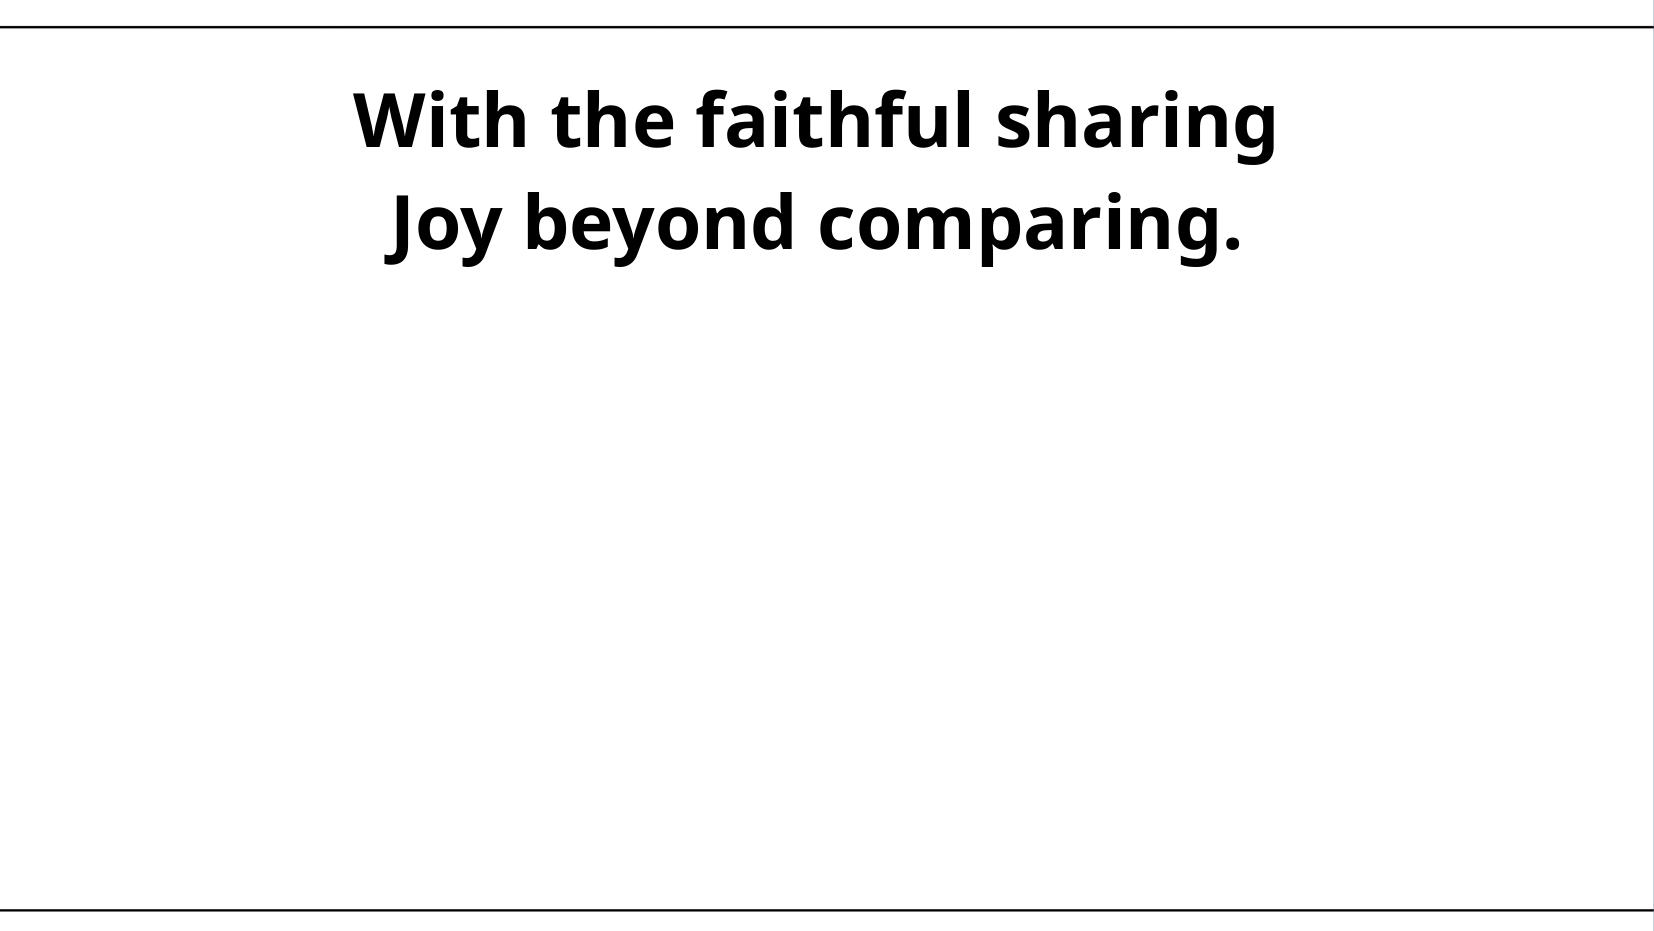

With the faithful sharing
Joy beyond comparing.